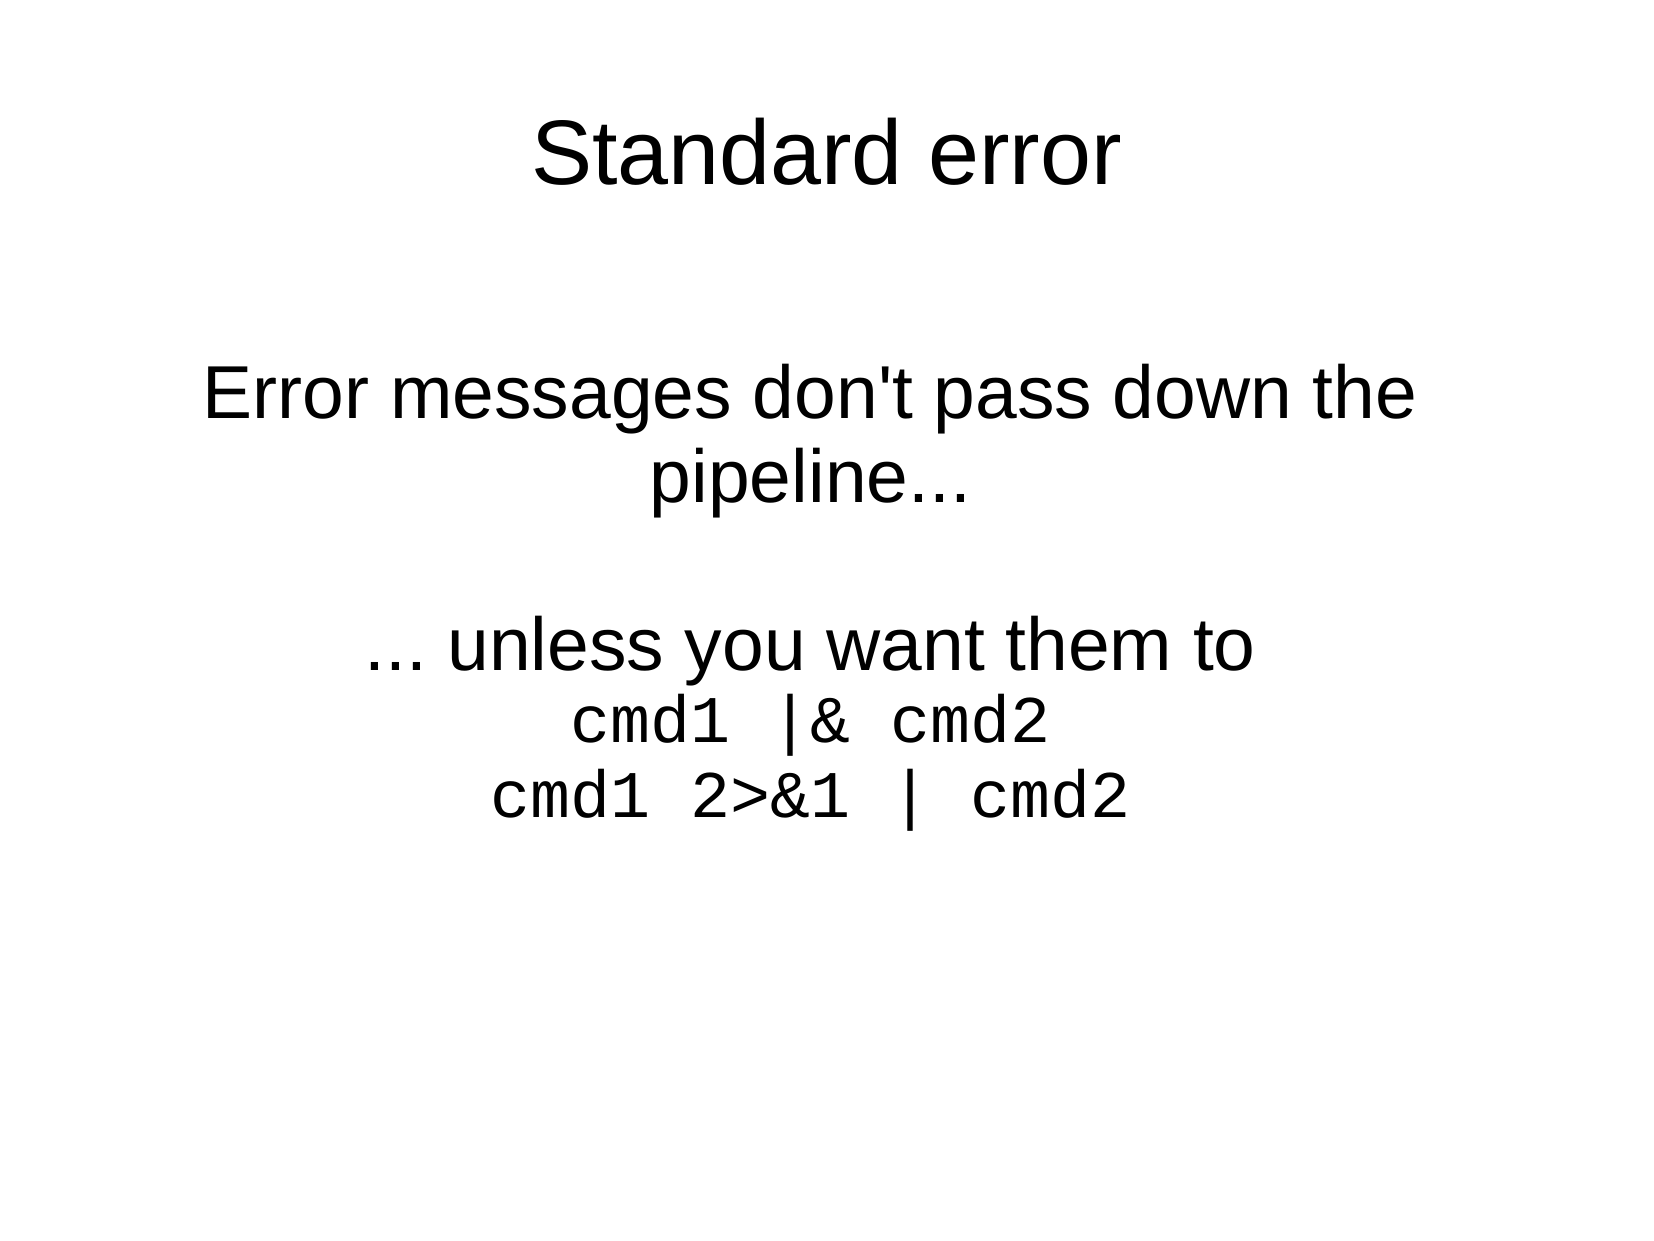

# Standard error
Error messages don't pass down the pipeline...
... unless you want them to
cmd1 |& cmd2
cmd1 2>&1 | cmd2